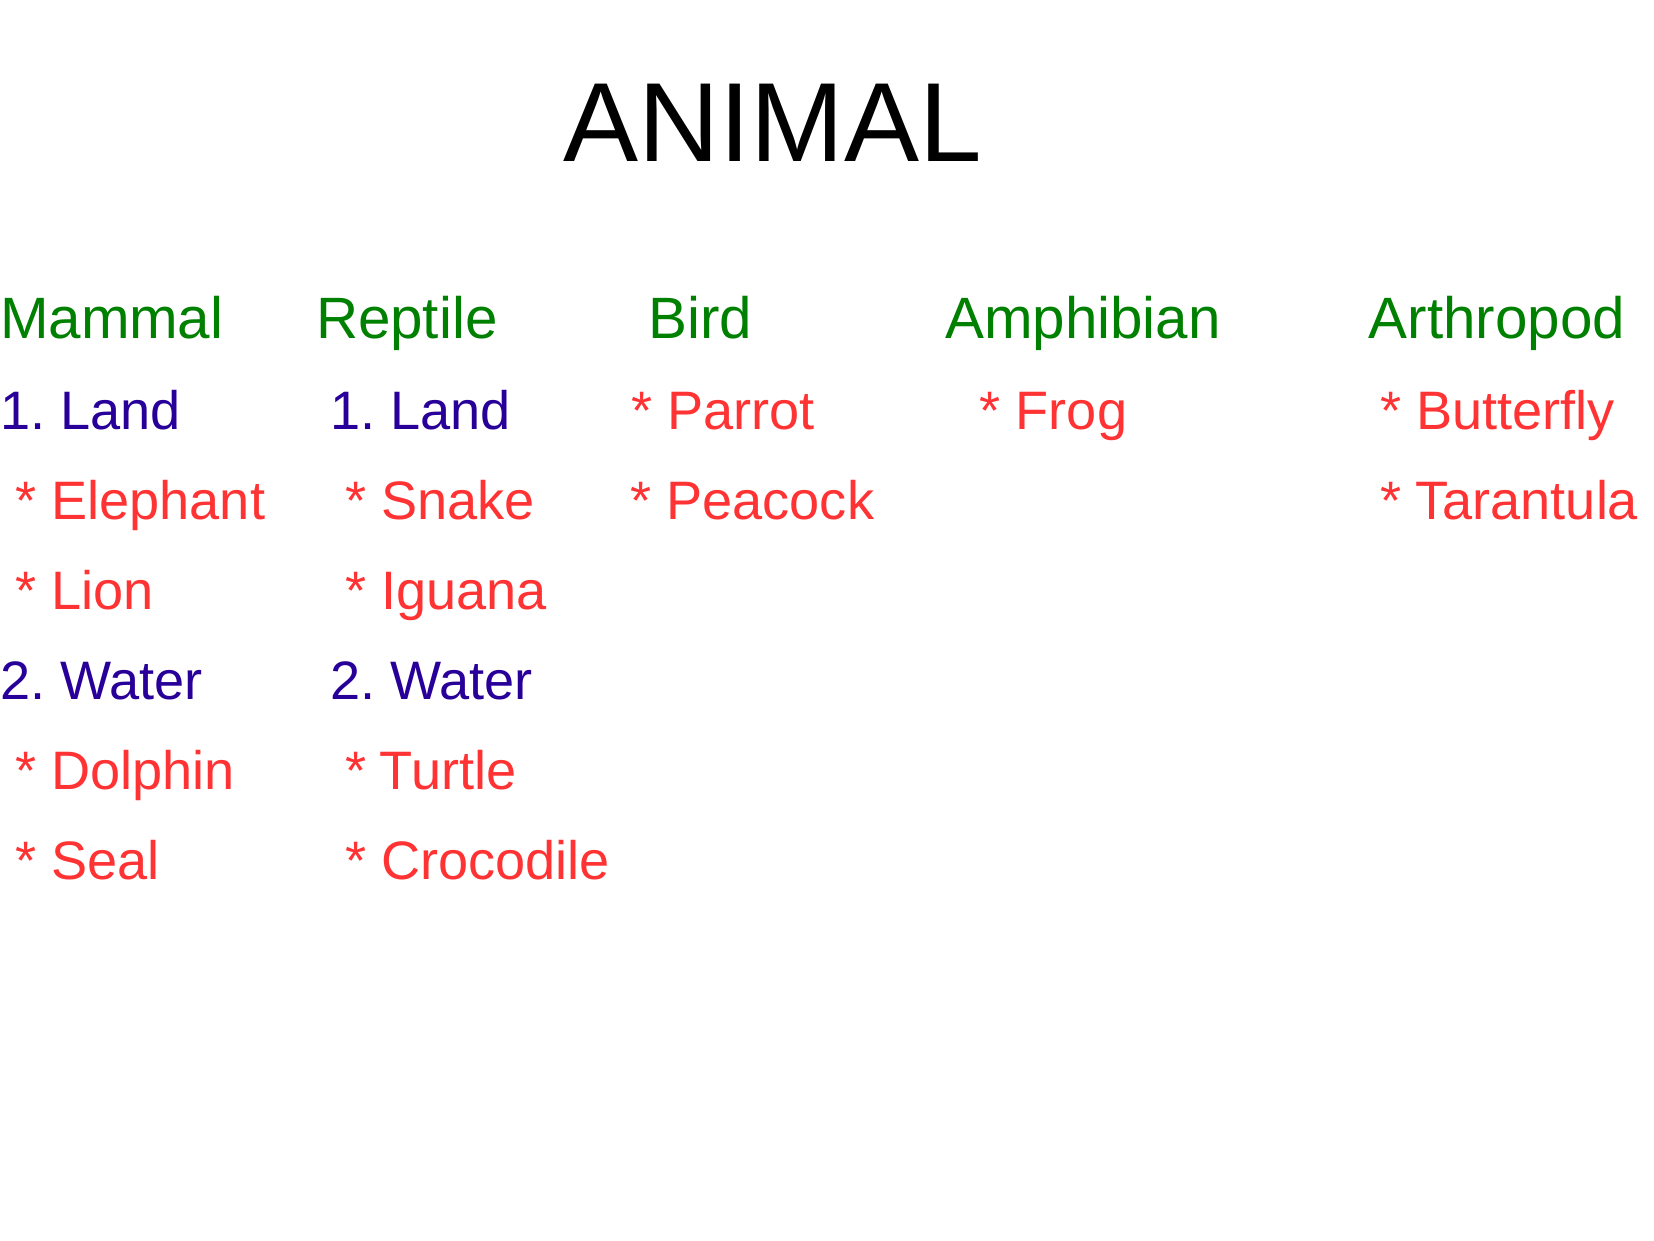

# ANIMAL
Mammal		 Reptile		 Bird		 Amphibian	 Arthropod
1. Land		 1. Land * Parrot * Frog 	 * Butterfly
 * Elephant	 * Snake	 * Peacock 	 * Tarantula
 * Lion		 * Iguana
2. Water		 2. Water
 * Dolphin	 * Turtle
 * Seal		 * Crocodile